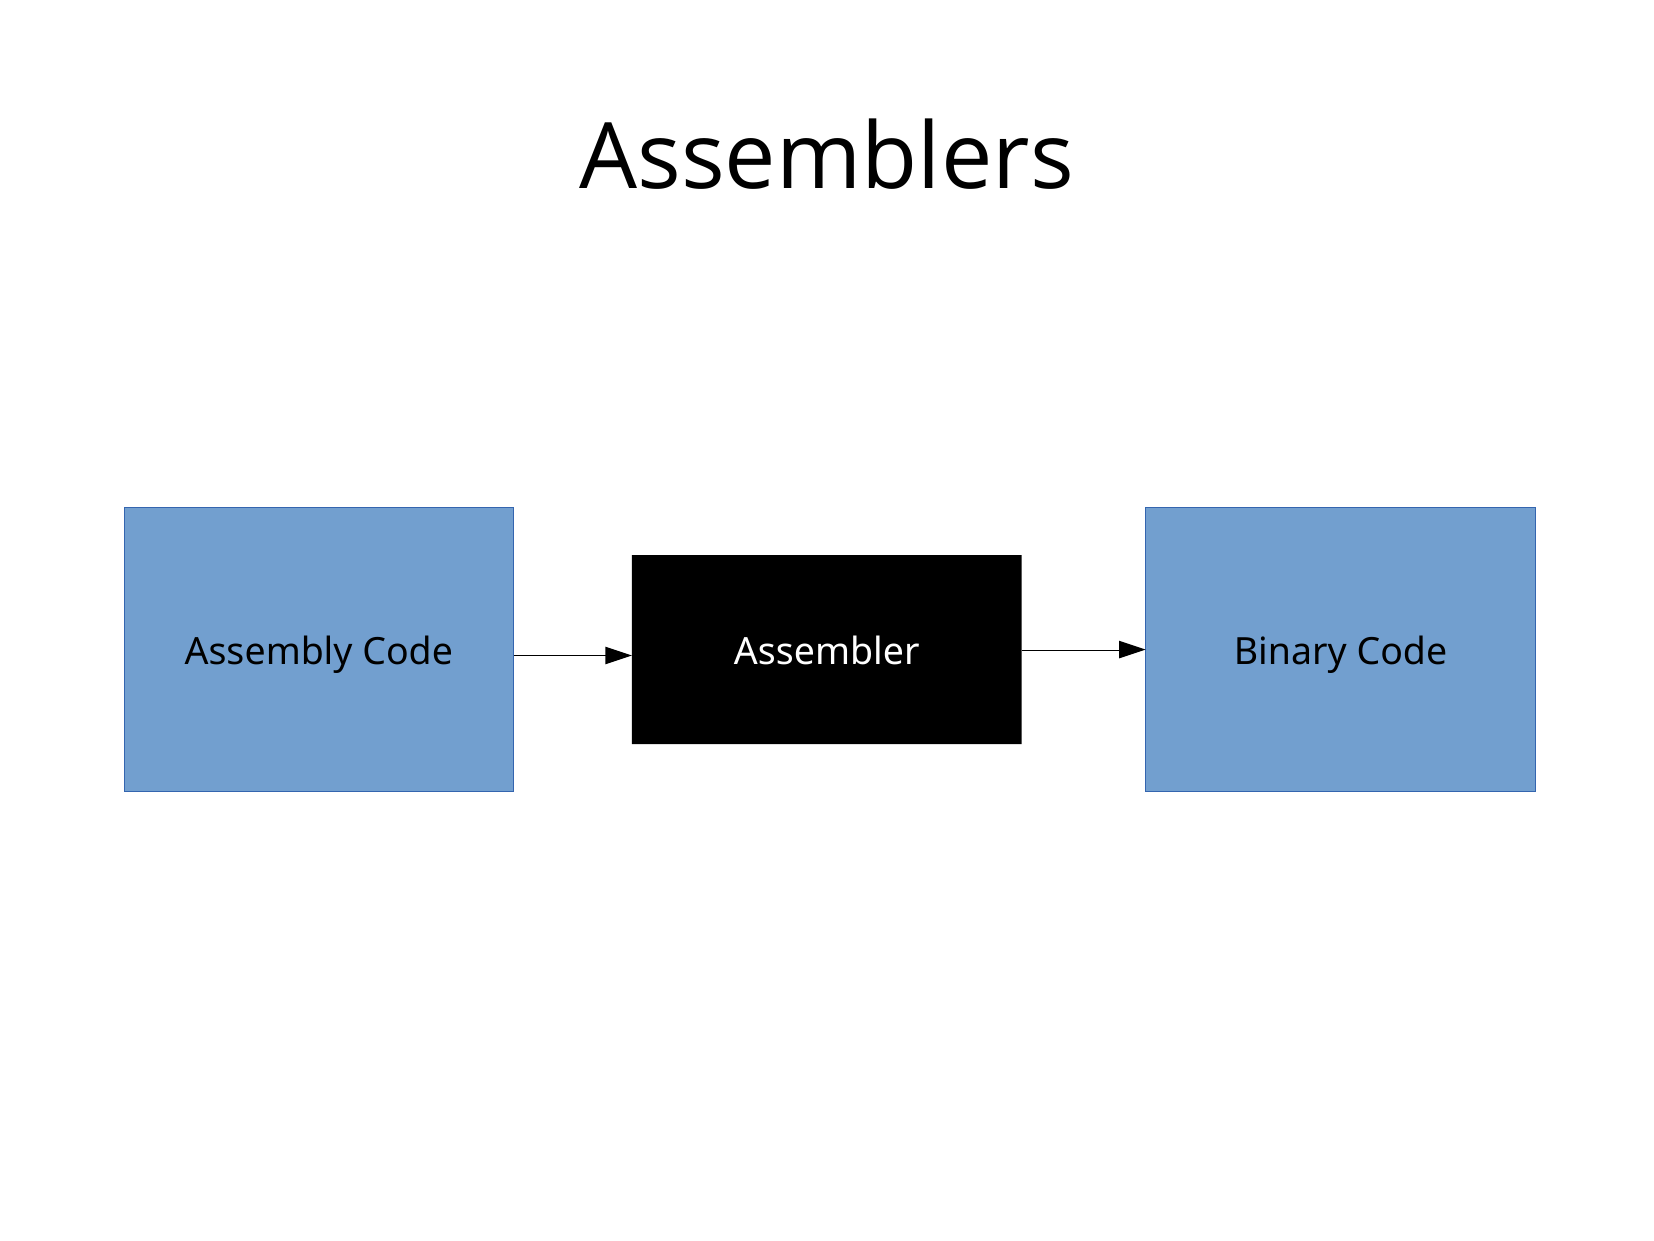

# Assemblers
Assembly Code
Binary Code
Assembler